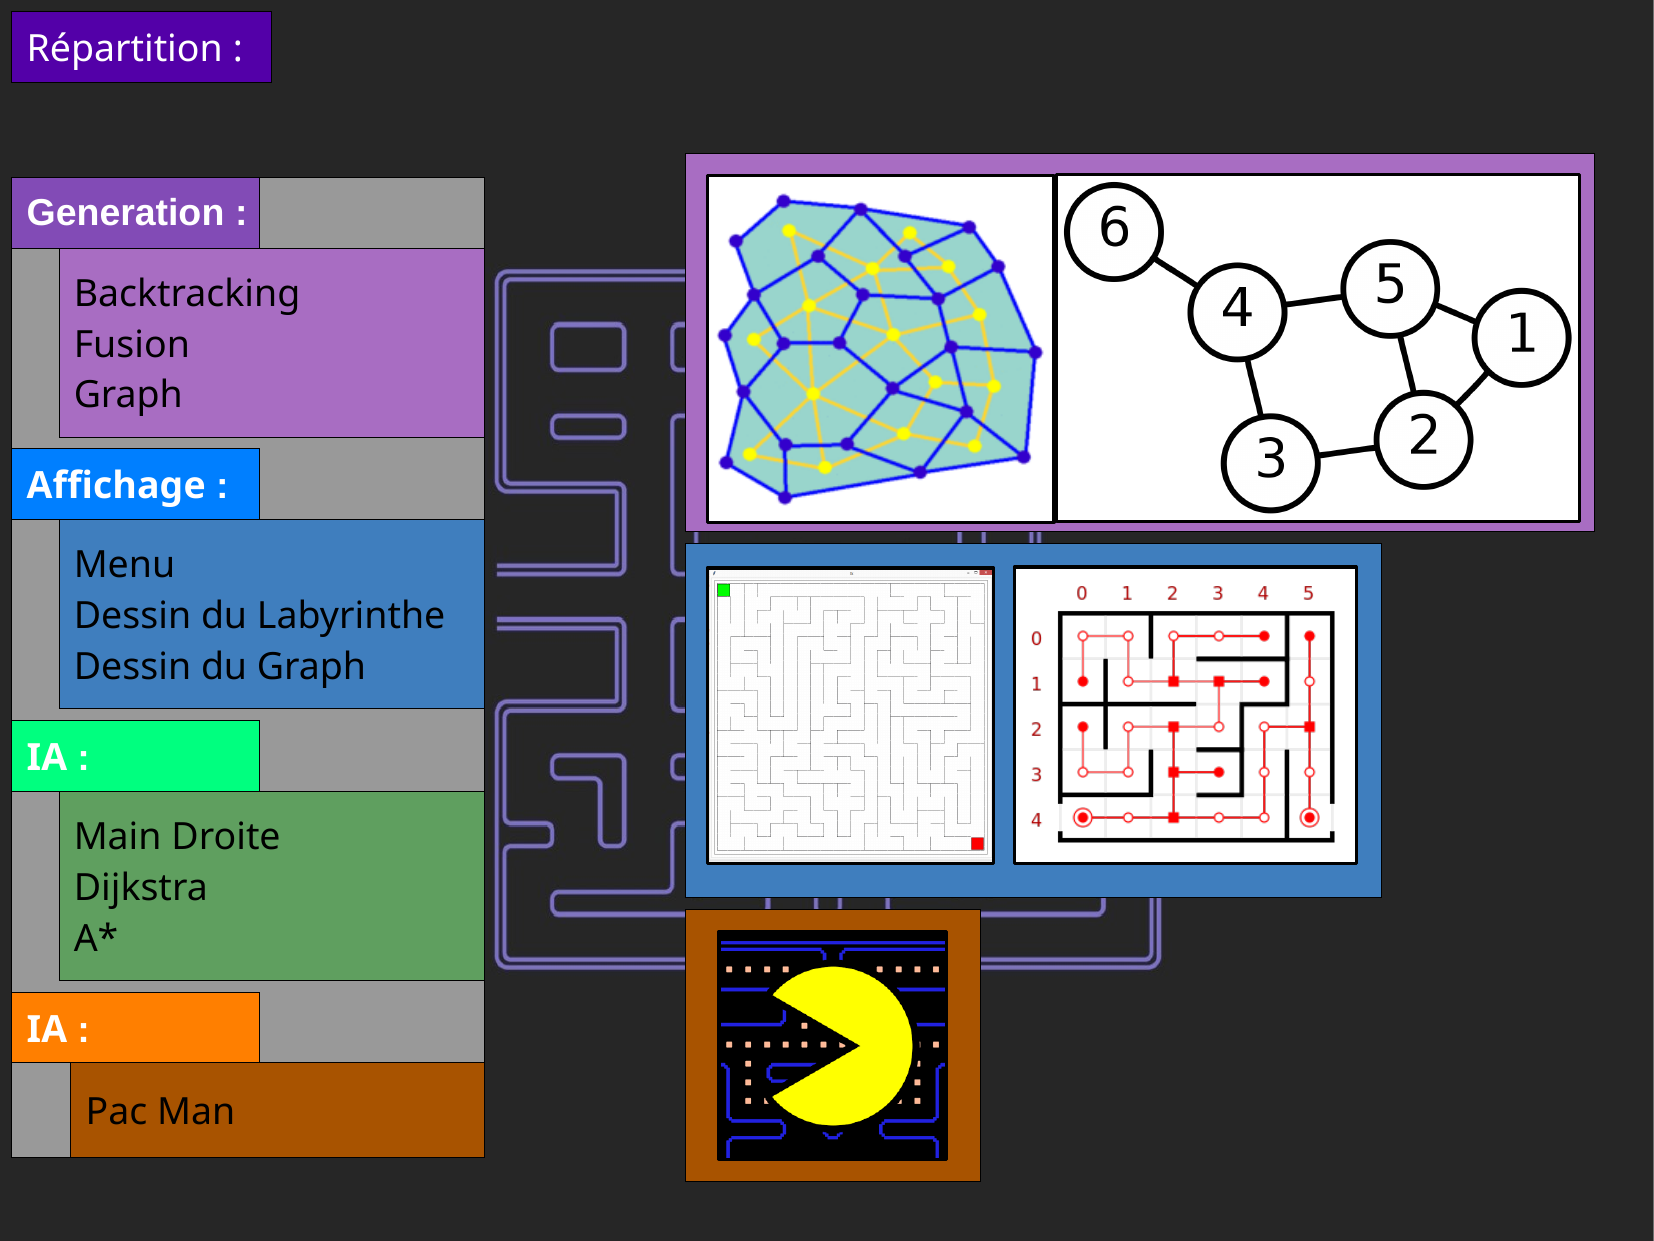

Répartition :
Generation :
Backtracking
Fusion
Graph
Affichage :
Menu
Dessin du Labyrinthe
Dessin du Graph
IA :
Main Droite
Dijkstra
A*
IA :
Pac Man